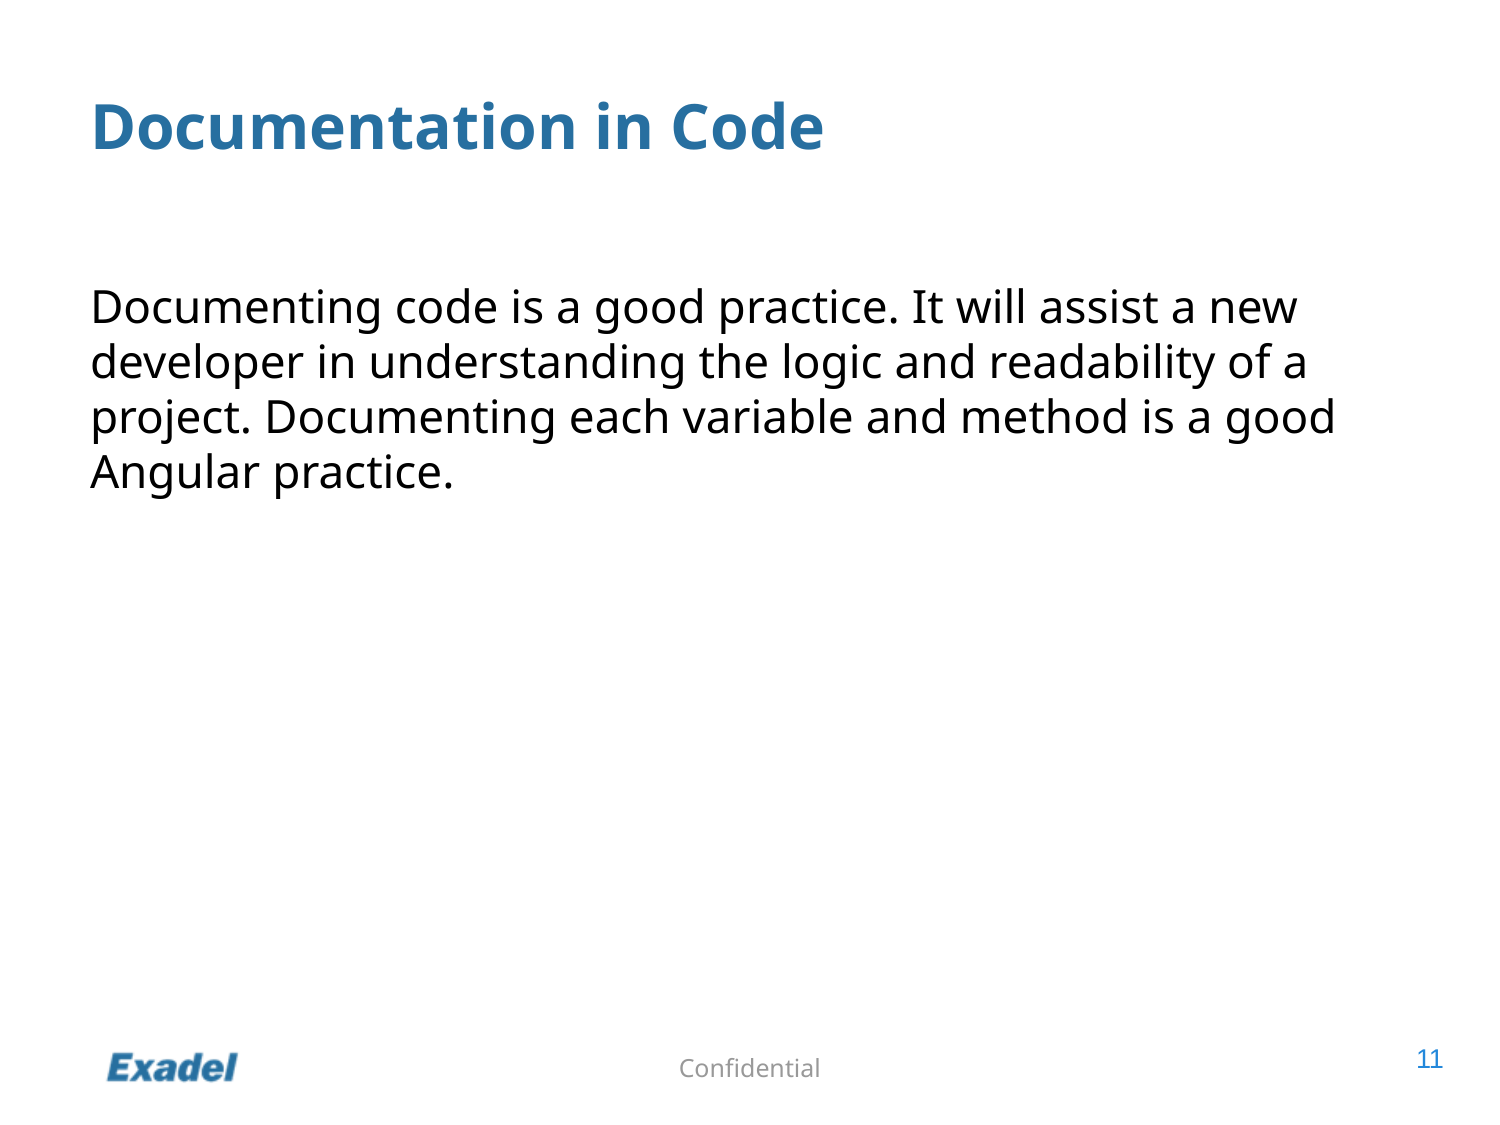

# Documentation in Code
Documenting code is a good practice. It will assist a new developer in understanding the logic and readability of a project. Documenting each variable and method is a good Angular practice.